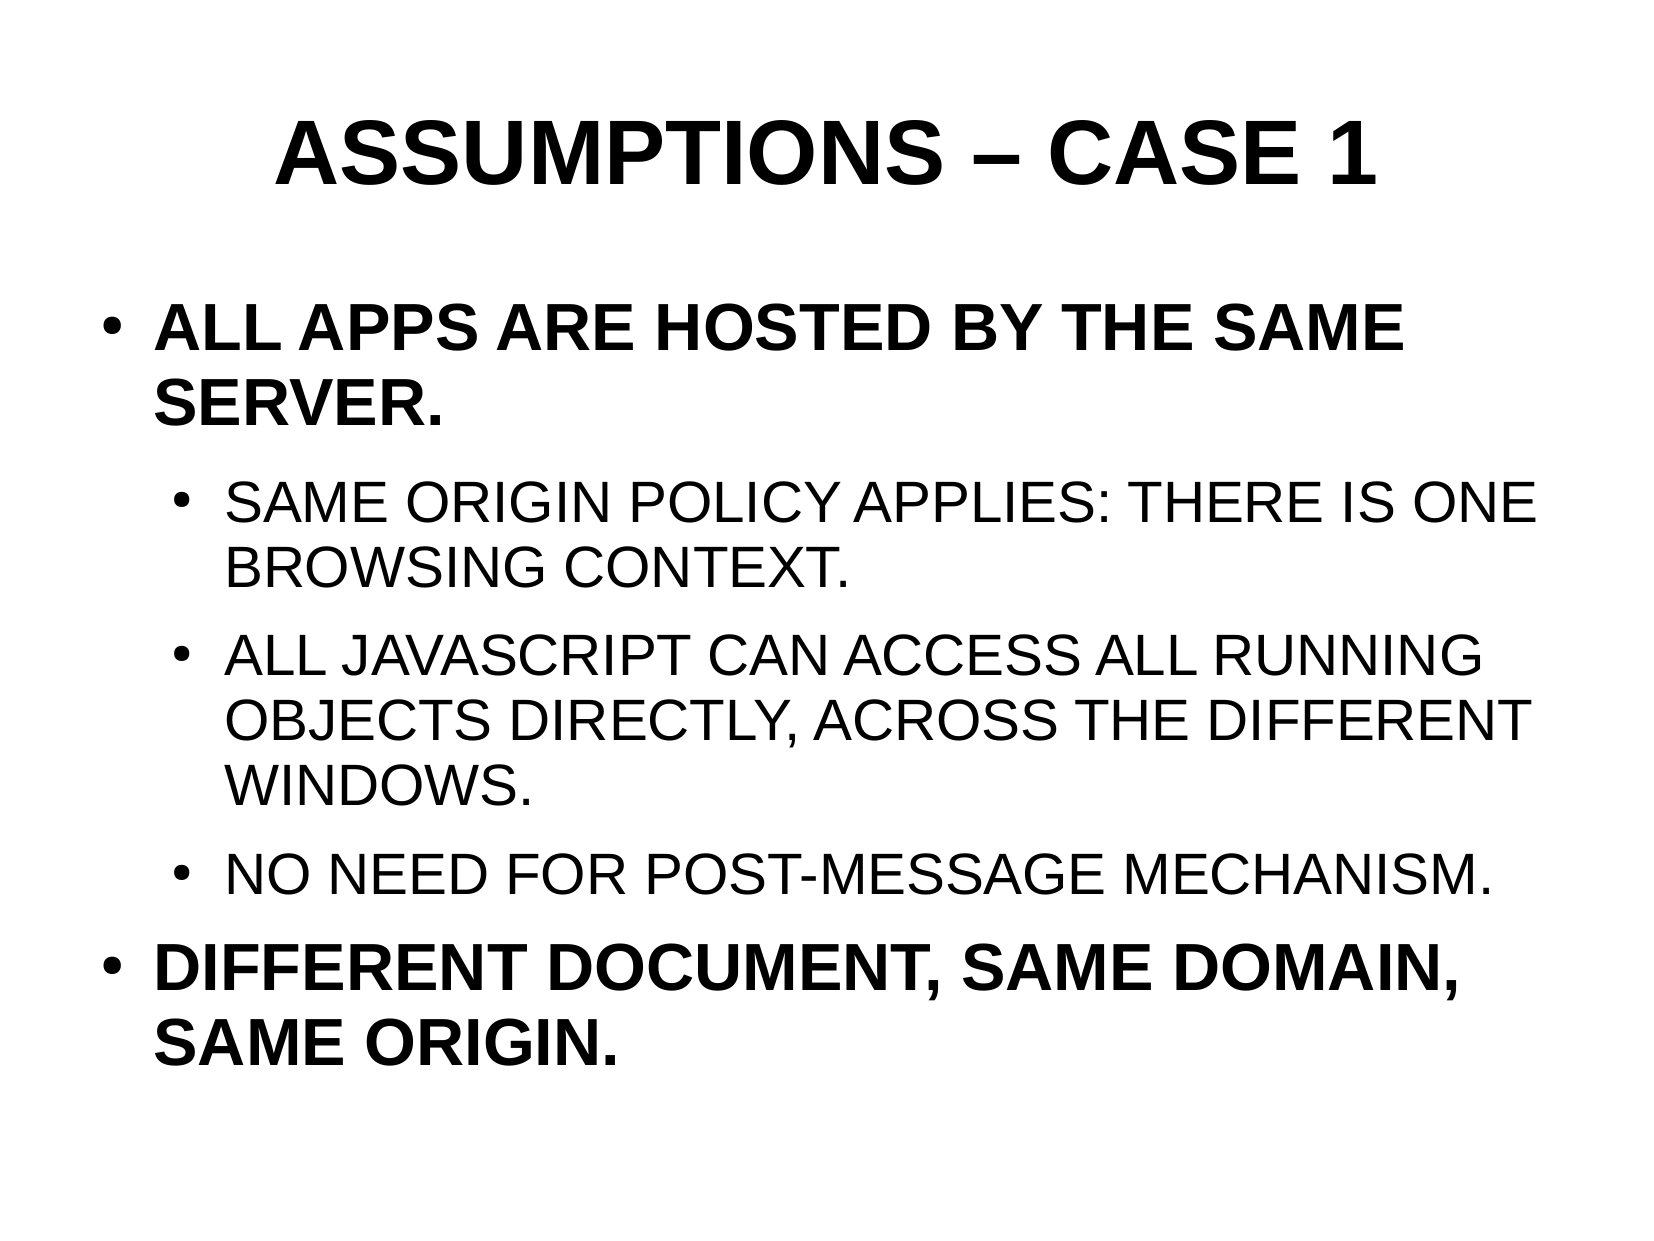

# ASSUMPTIONS – CASE 1
ALL APPS ARE HOSTED BY THE SAME SERVER.
SAME ORIGIN POLICY APPLIES: THERE IS ONE BROWSING CONTEXT.
ALL JAVASCRIPT CAN ACCESS ALL RUNNING OBJECTS DIRECTLY, ACROSS THE DIFFERENT WINDOWS.
NO NEED FOR POST-MESSAGE MECHANISM.
DIFFERENT DOCUMENT, SAME DOMAIN, SAME ORIGIN.